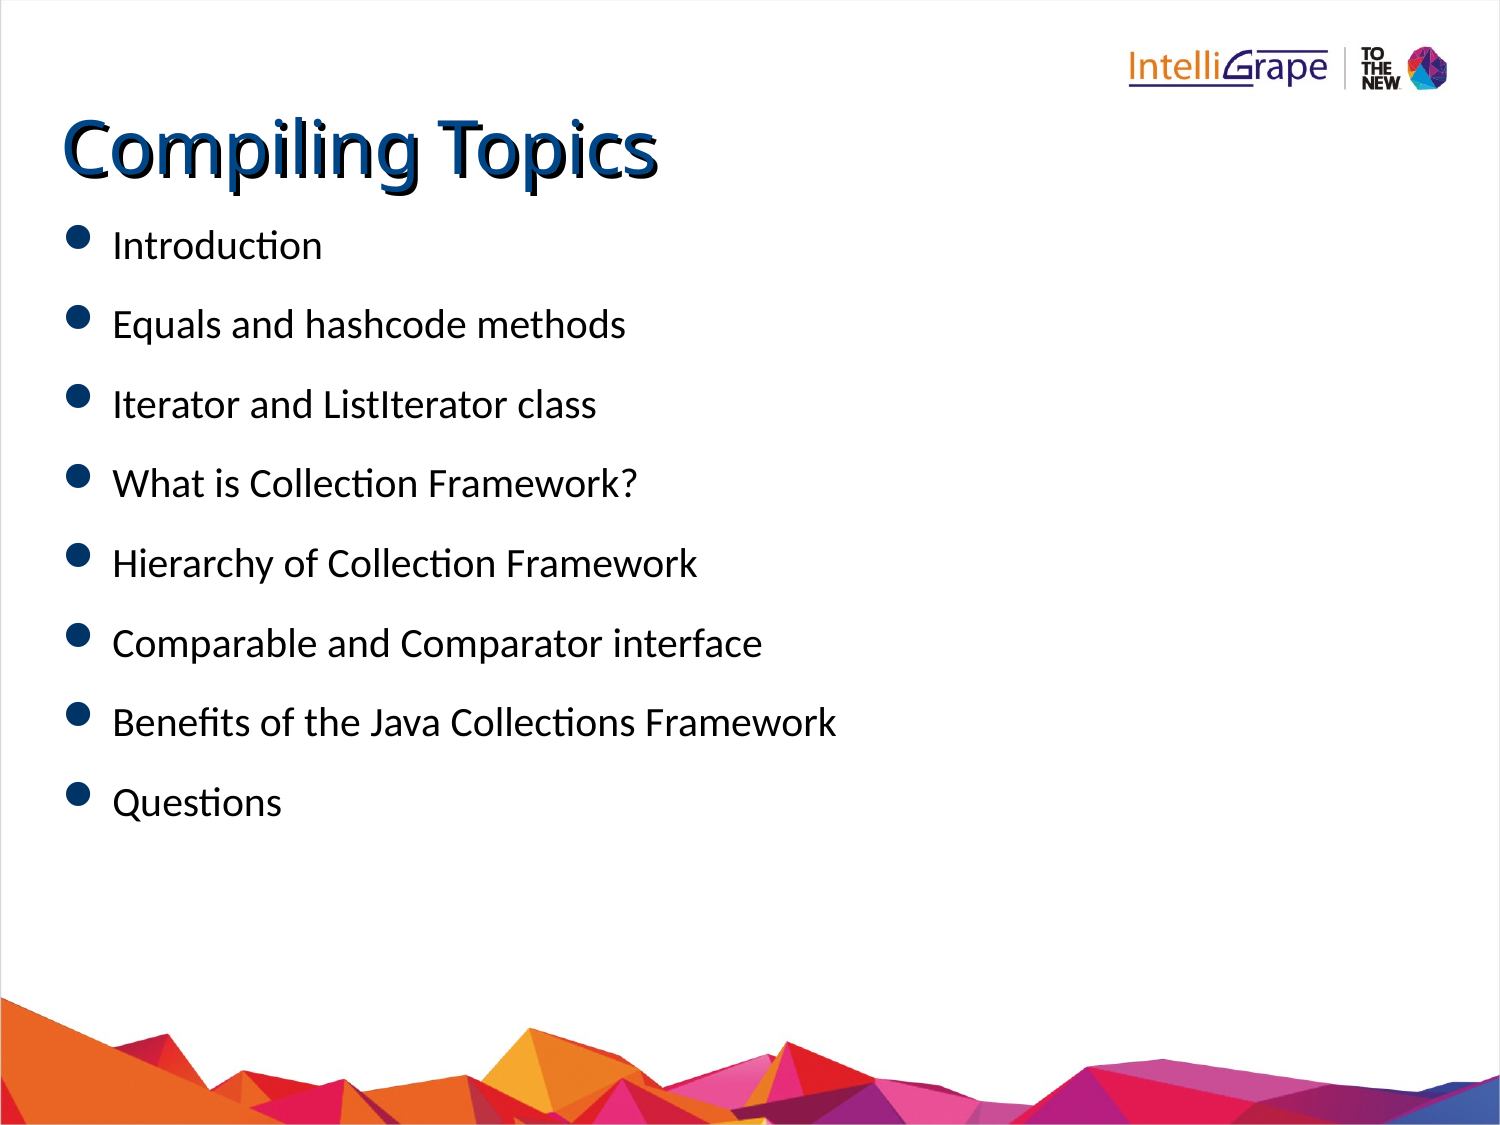

Compiling Topics
Introduction
Equals and hashcode methods
Iterator and ListIterator class
What is Collection Framework?
Hierarchy of Collection Framework
Comparable and Comparator interface
Benefits of the Java Collections Framework
Questions